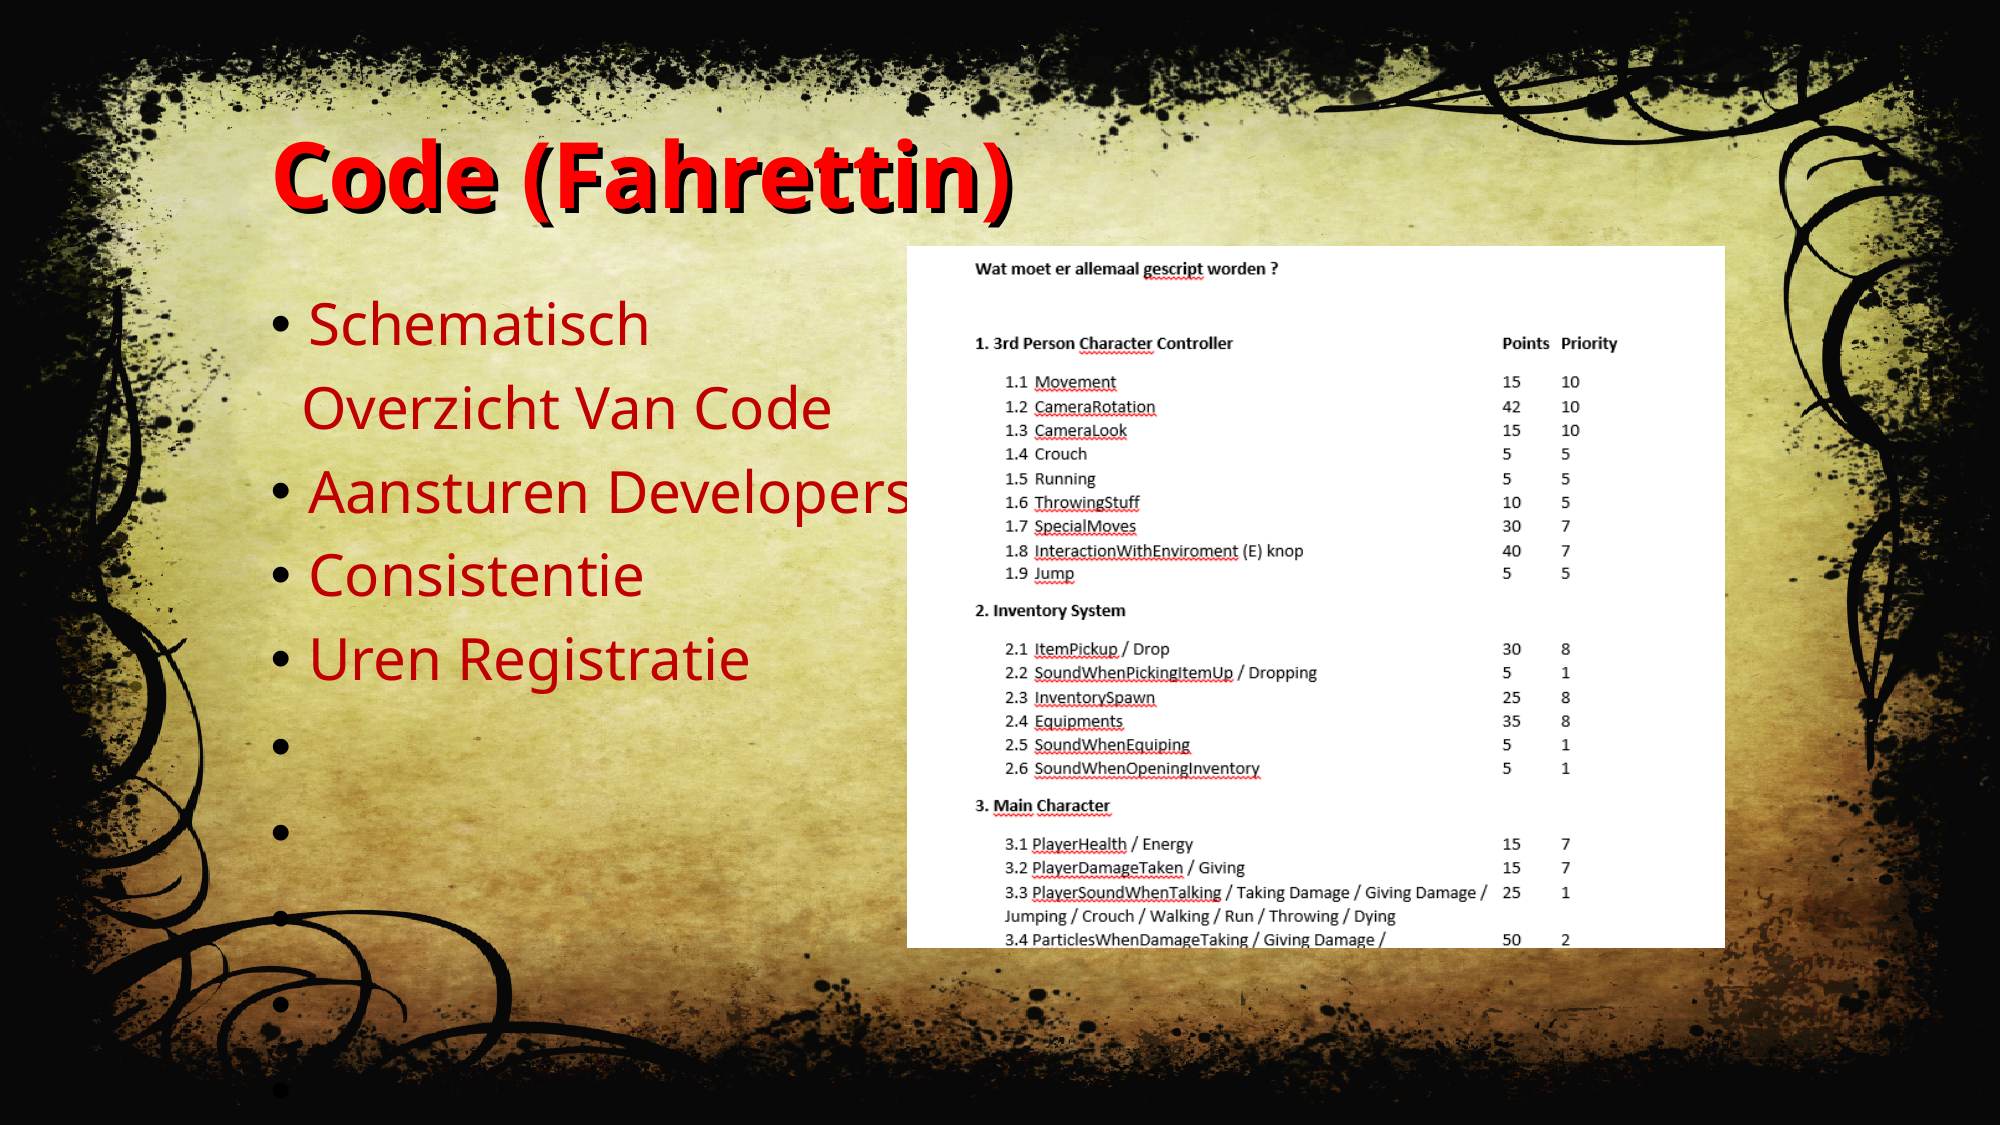

# Code (Fahrettin)
Schematisch
 Overzicht Van Code
Aansturen Developers
Consistentie
Uren Registratie